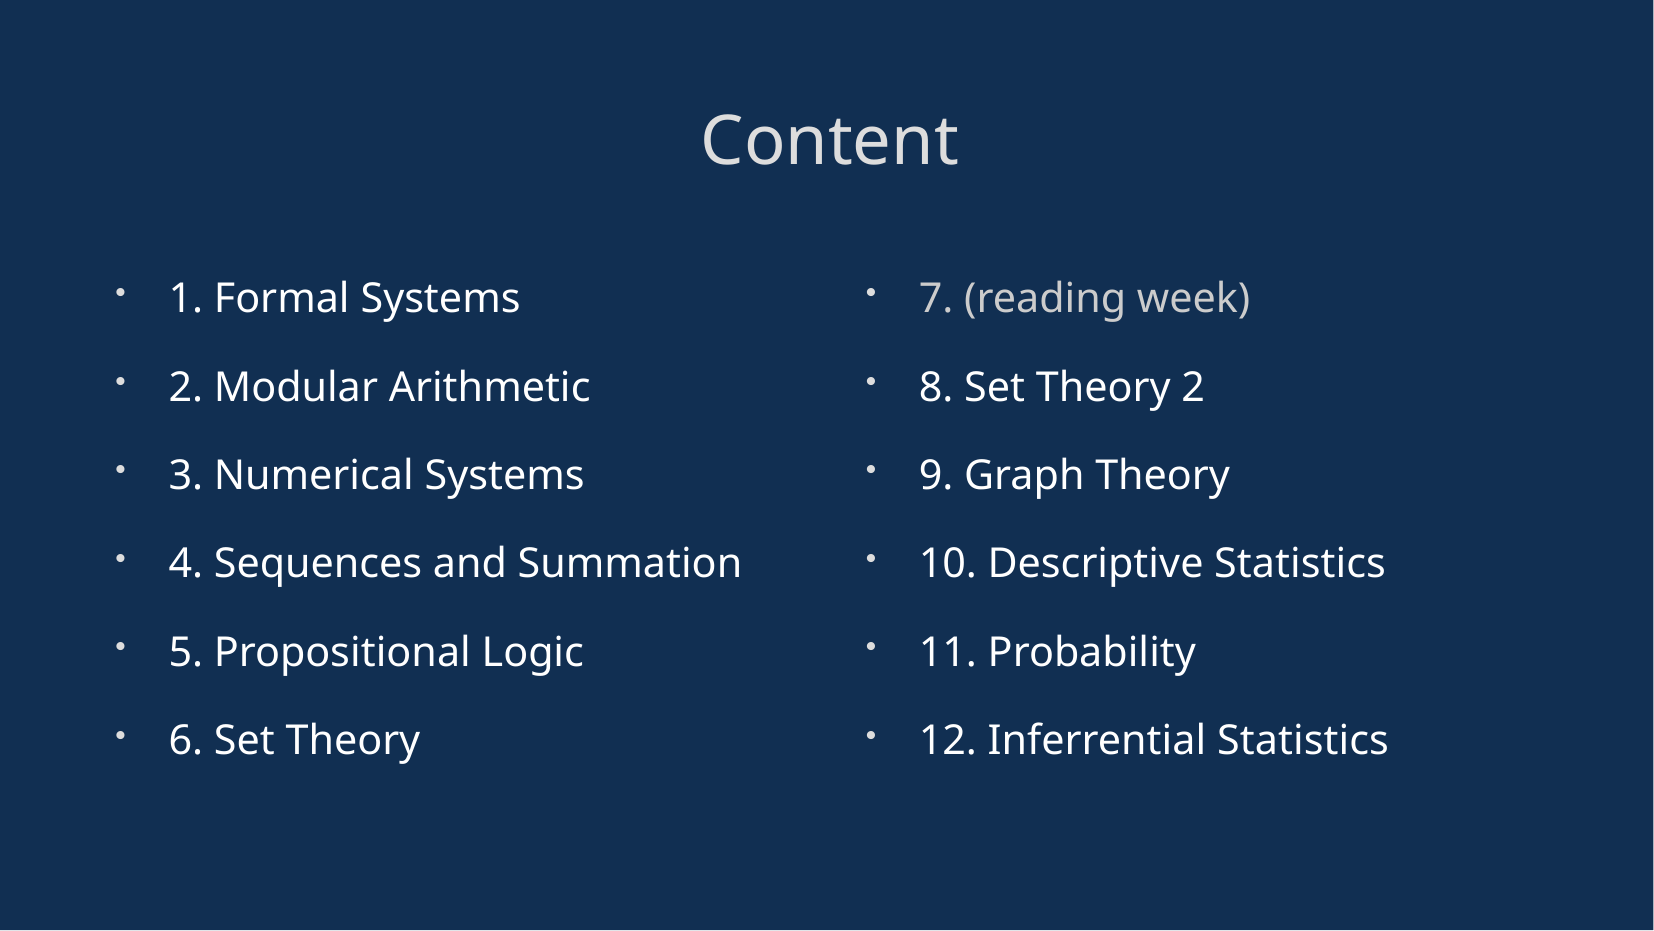

# Content
1. Formal Systems
2. Modular Arithmetic
3. Numerical Systems
4. Sequences and Summation
5. Propositional Logic
6. Set Theory
7. (reading week)
8. Set Theory 2
9. Graph Theory
10. Descriptive Statistics
11. Probability
12. Inferrential Statistics